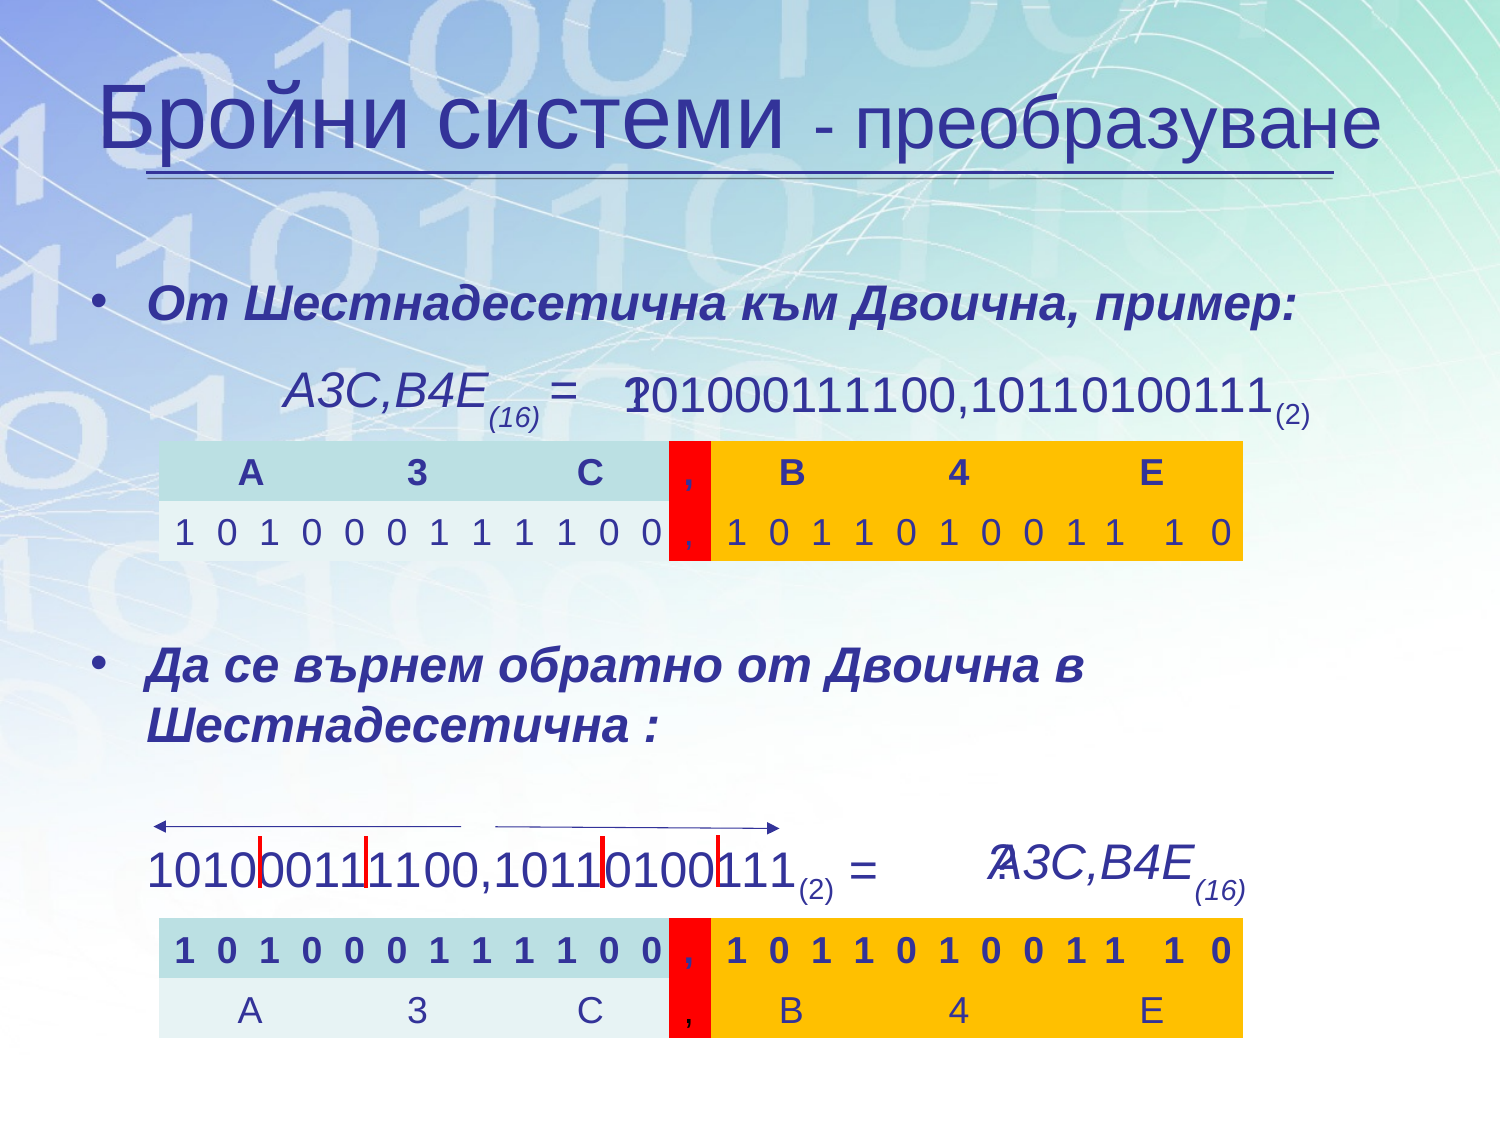

# Бройни системи - преобразуване
От Шестнадесетична към Двоична, пример:
Да се върнем обратно от Двоична в Шестнадесетична :
	101000111100,10110100111(2) =
A3C,B4Е(16) =
?
101000111100,10110100111(2)
| A | | | | 3 | | | | C | | | | , | B | | | | 4 | | | | Е | | | |
| --- | --- | --- | --- | --- | --- | --- | --- | --- | --- | --- | --- | --- | --- | --- | --- | --- | --- | --- | --- | --- | --- | --- | --- | --- |
| 1 | 0 | 1 | 0 | 0 | 0 | 1 | 1 | 1 | 1 | 0 | 0 | , | 1 | 0 | 1 | 1 | 0 | 1 | 0 | 0 | 1 | 1 | 1 | 0 |
?
A3C,B4Е(16)
| 1 | 0 | 1 | 0 | 0 | 0 | 1 | 1 | 1 | 1 | 0 | 0 | , | 1 | 0 | 1 | 1 | 0 | 1 | 0 | 0 | 1 | 1 | 1 | 0 |
| --- | --- | --- | --- | --- | --- | --- | --- | --- | --- | --- | --- | --- | --- | --- | --- | --- | --- | --- | --- | --- | --- | --- | --- | --- |
| A | | | | 3 | | | | C | | | | , | B | | | | 4 | | | | Е | | | |